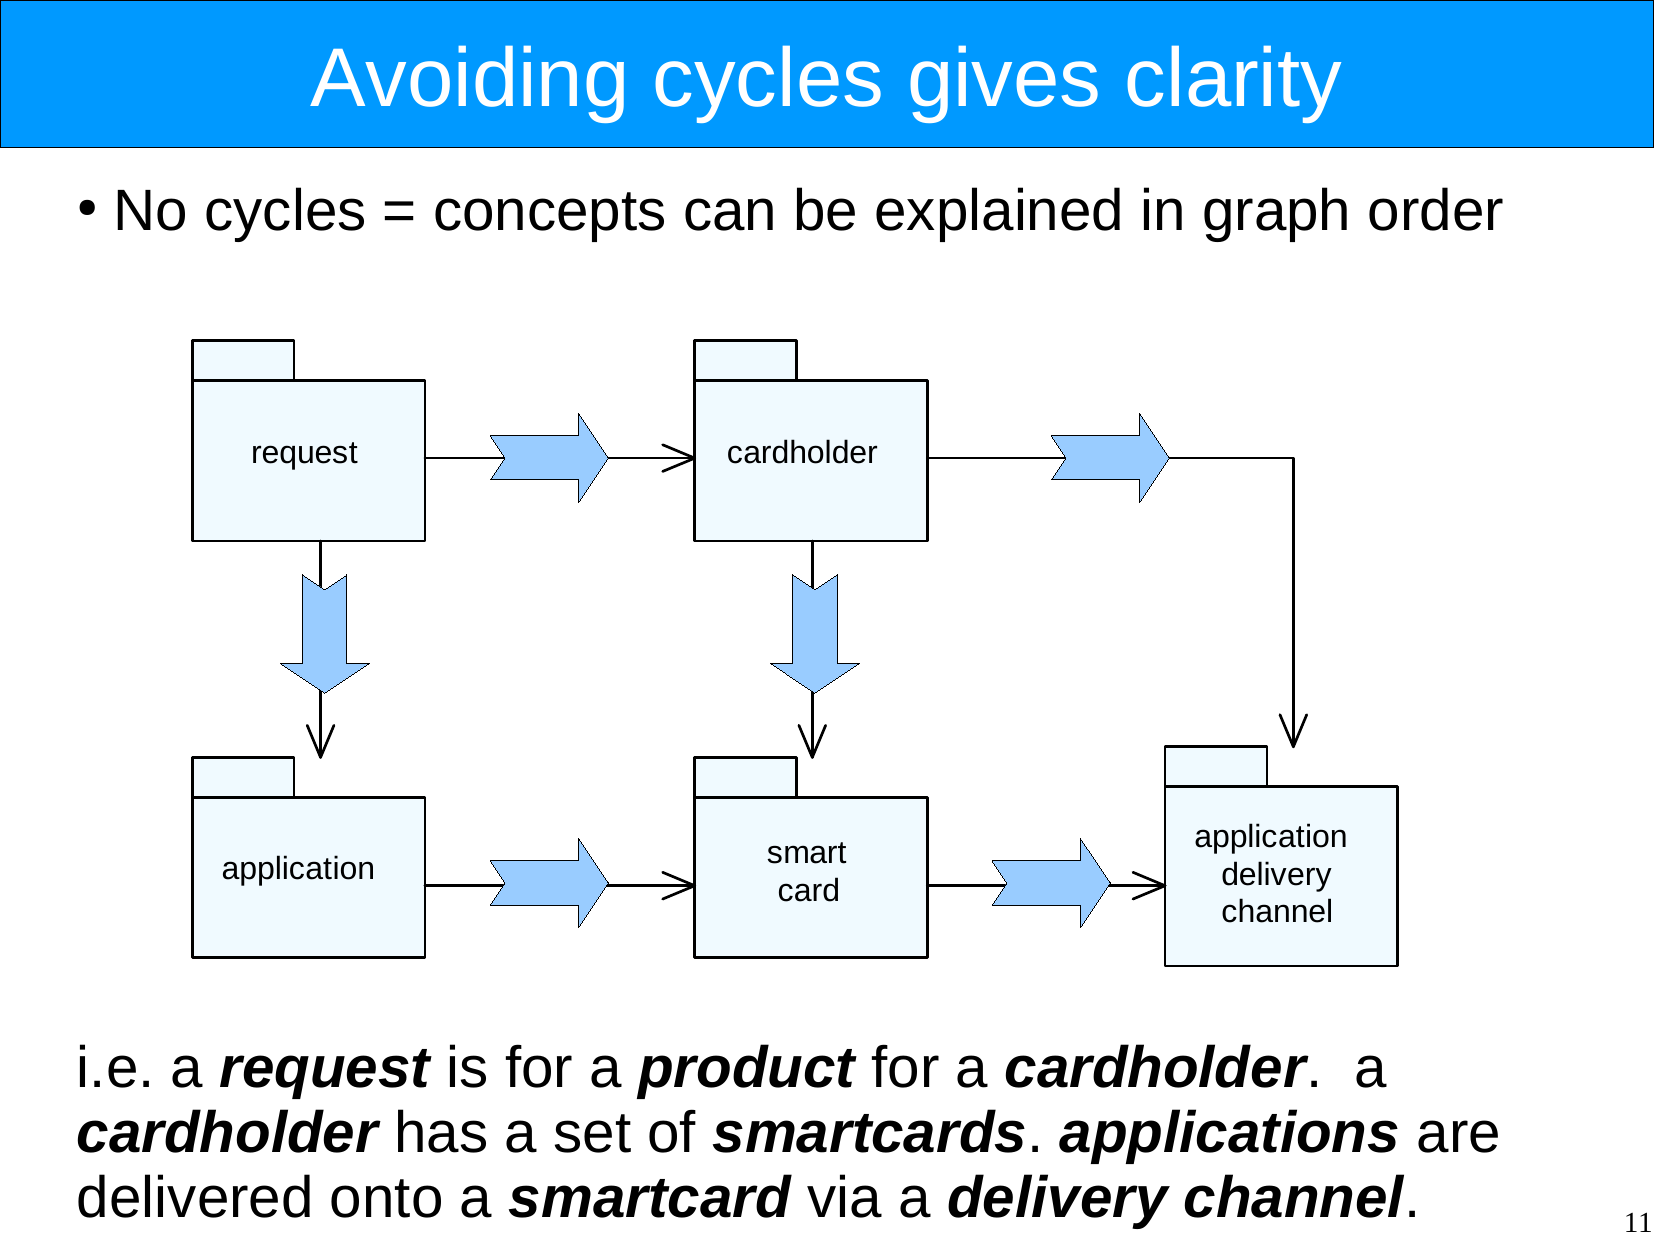

# Avoiding cycles gives clarity
 No cycles = concepts can be explained in graph order
i.e. a request is for a product for a cardholder. a cardholder has a set of smartcards. applications are delivered onto a smartcard via a delivery channel.
11